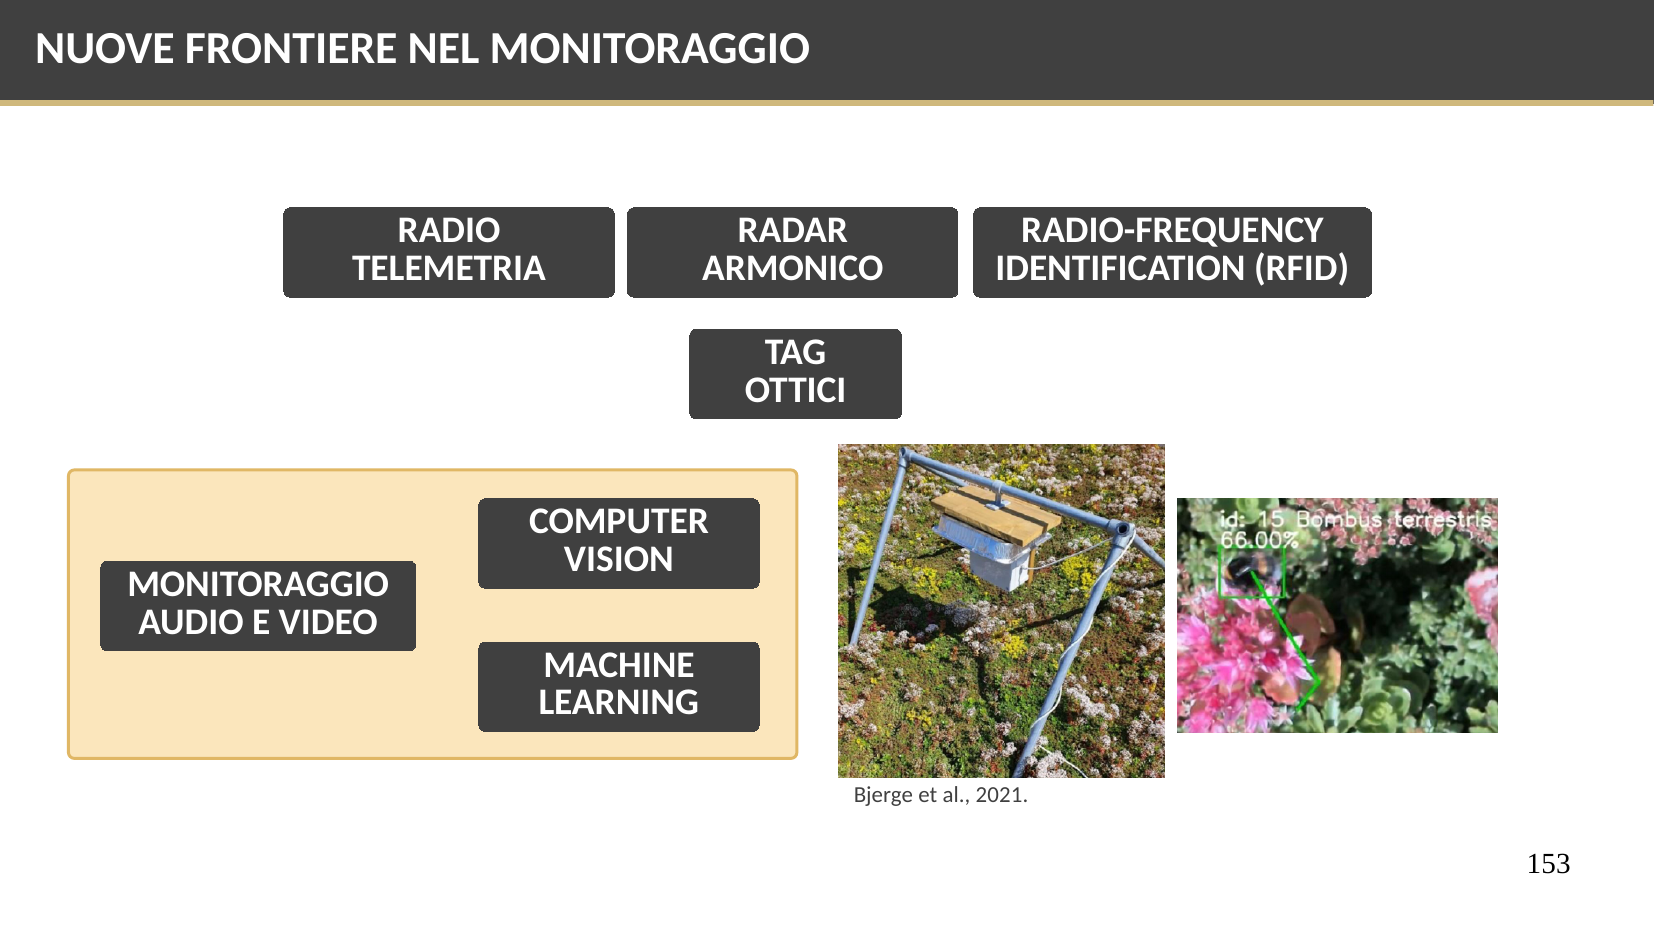

NUOVE FRONTIERE NEL MONITORAGGIO
RADIO
TELEMETRIA
RADAR
ARMONICO
RADIO-FREQUENCY
IDENTIFICATION (RFID)
TAG
OTTICI
COMPUTER
VISION
MONITORAGGIO
AUDIO E VIDEO
MACHINE
LEARNING
Bjerge et al., 2021.
153